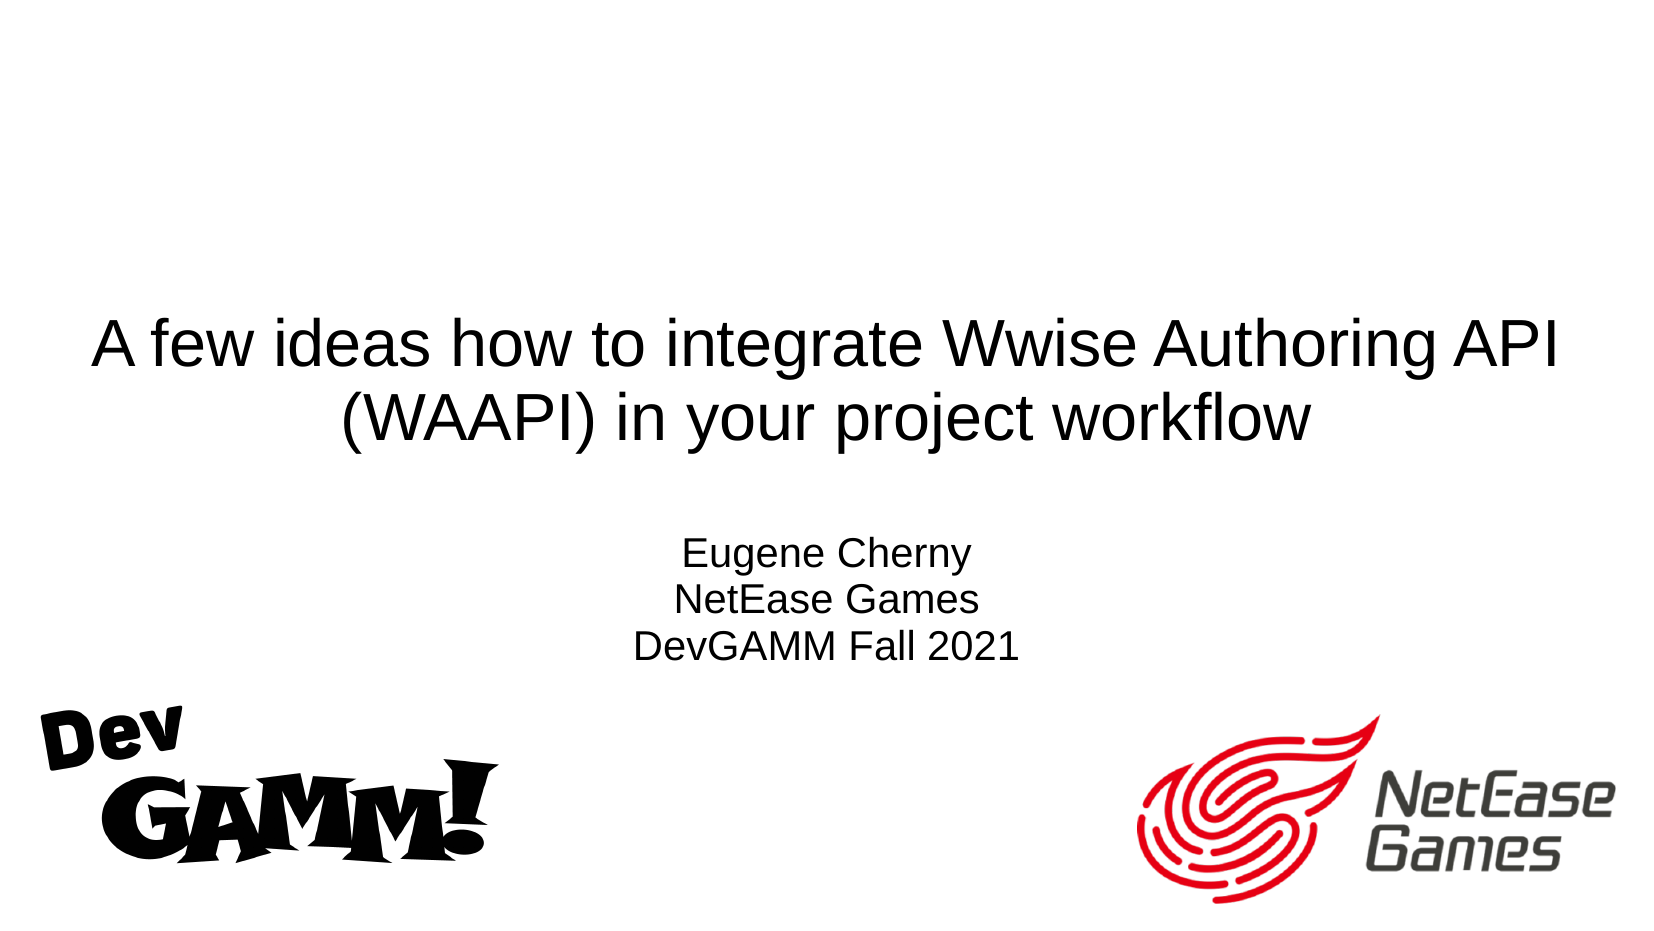

# A few ideas how to integrate Wwise Authoring API (WAAPI) in your project workflow
Eugene Cherny
NetEase Games
DevGAMM Fall 2021